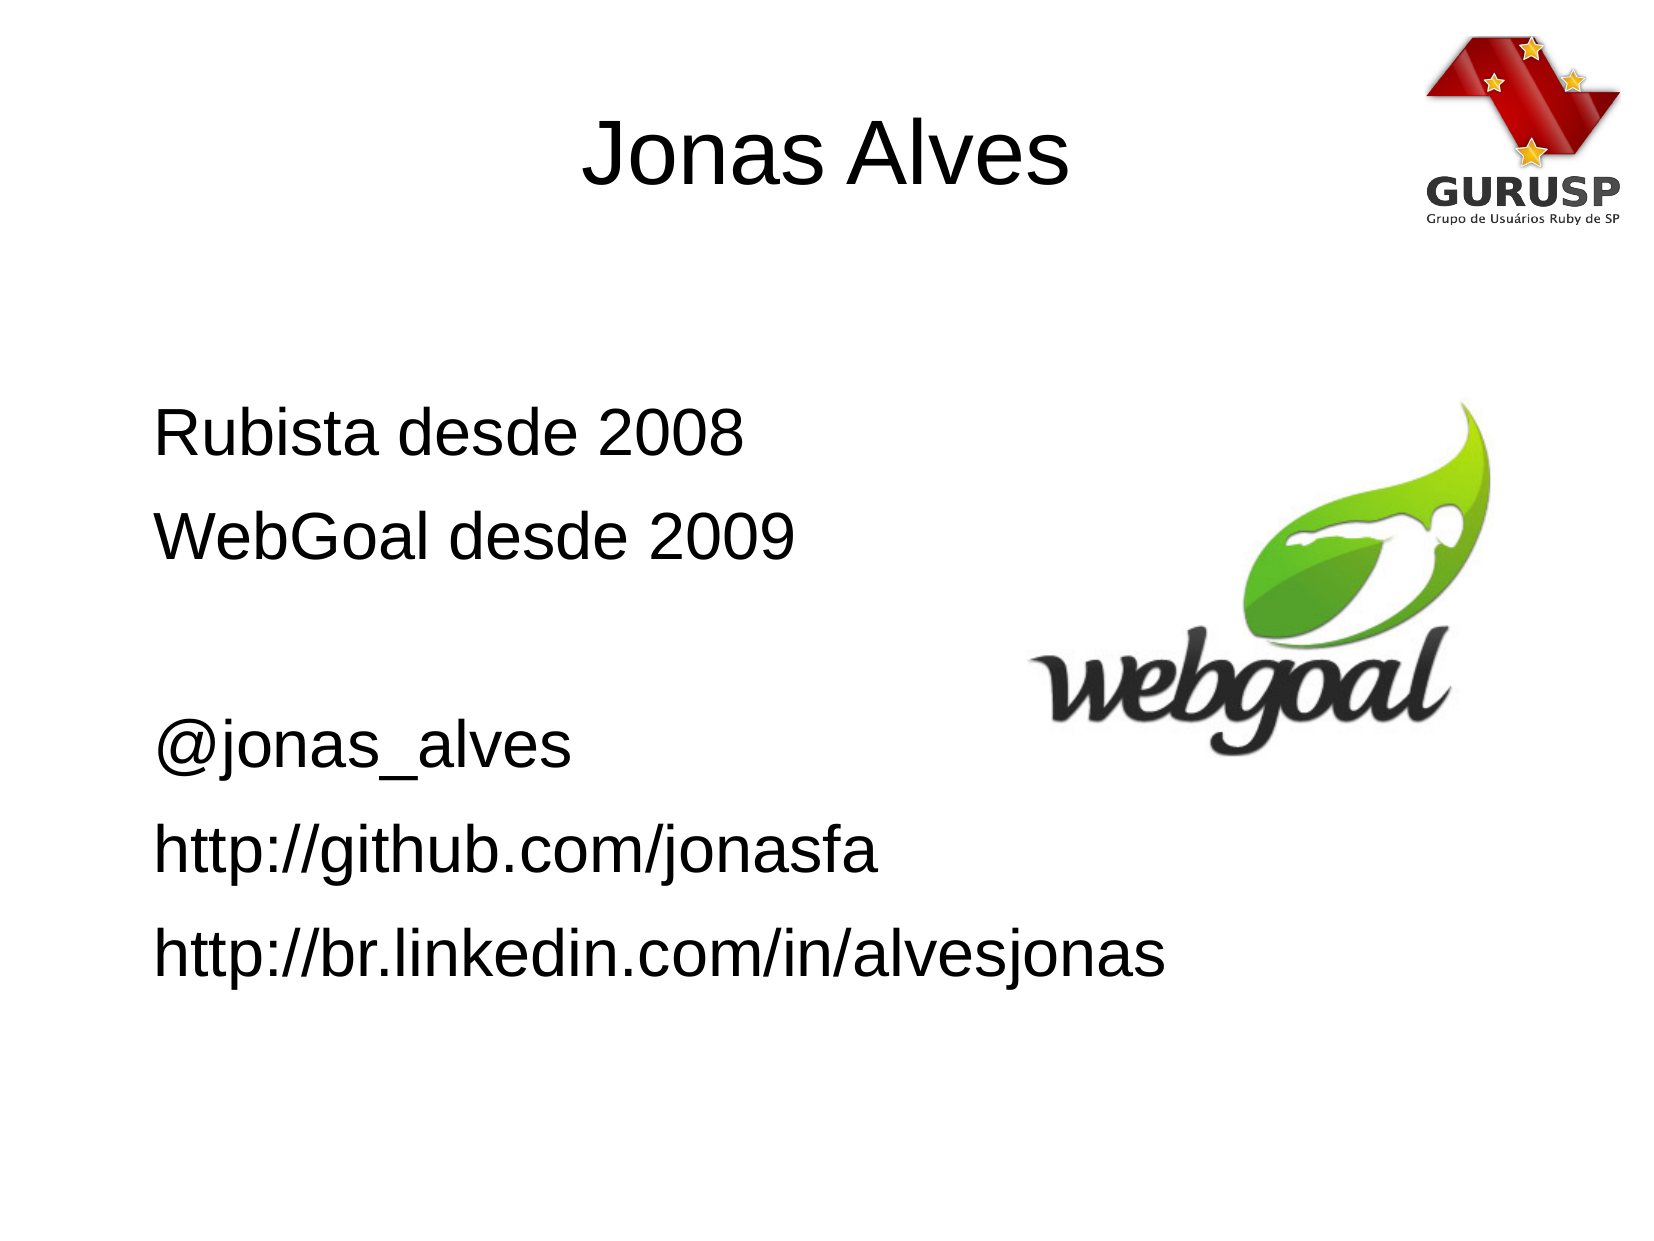

# Jonas Alves
Rubista desde 2008
WebGoal desde 2009
@jonas_alves
http://github.com/jonasfa
http://br.linkedin.com/in/alvesjonas